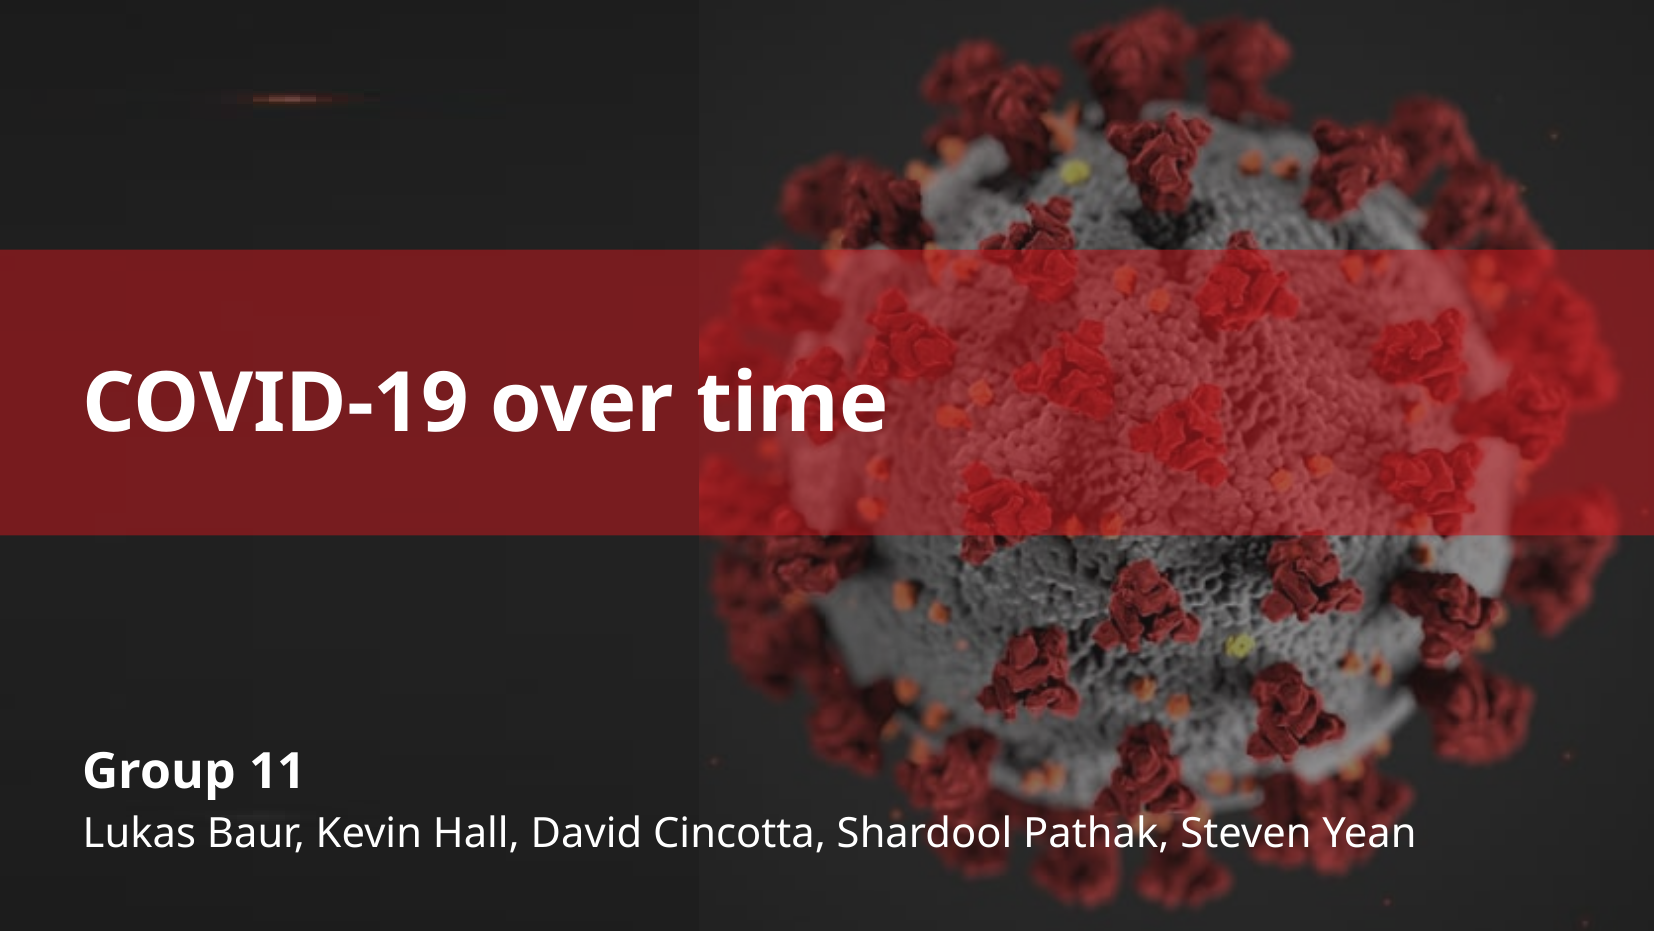

COVID-19 over time
# Group 11
Lukas Baur, Kevin Hall, David Cincotta, Shardool Pathak, Steven Yean
Group 11
Lukas Baur, Kevin Hall, David Cincotta, Shardool Pathak, Steven Yean